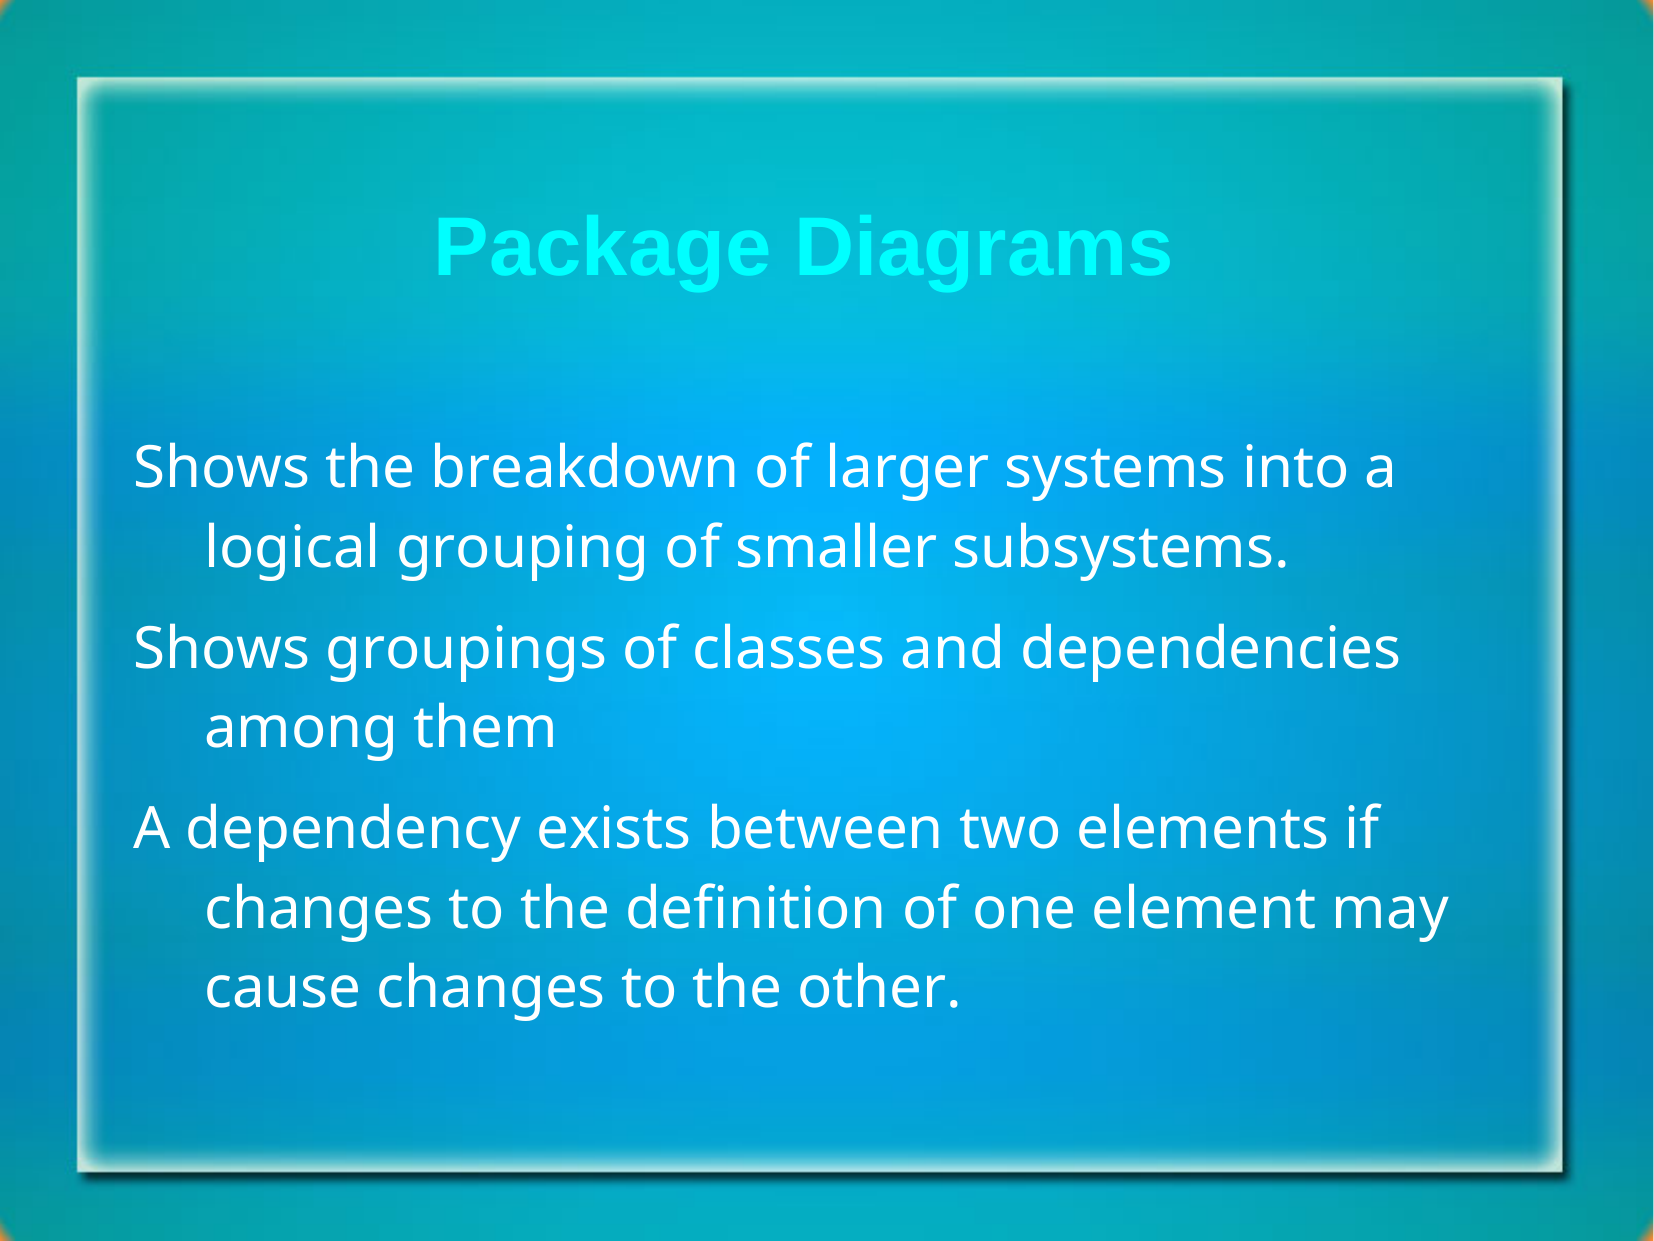

Package Diagrams
# Shows the breakdown of larger systems into a logical grouping of smaller subsystems.
Shows groupings of classes and dependencies among them
A dependency exists between two elements if changes to the definition of one element may cause changes to the other.